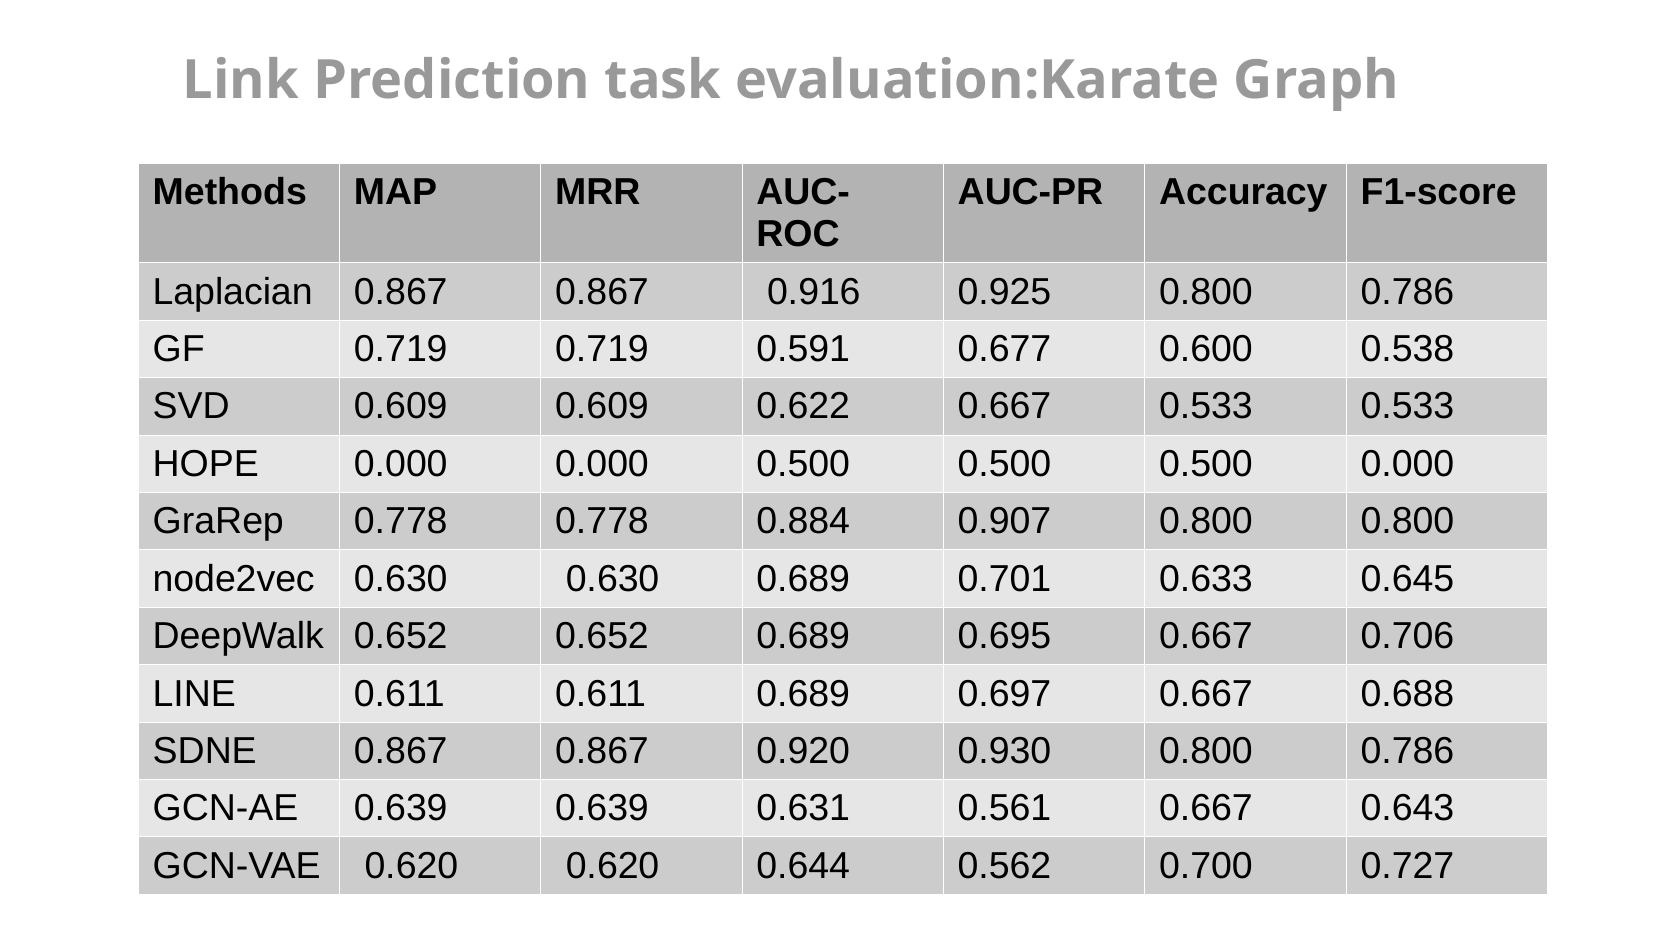

# Link Prediction task evaluation:Karate Graph
| Methods | MAP | MRR | AUC-ROC | AUC-PR | Accuracy | F1-score |
| --- | --- | --- | --- | --- | --- | --- |
| Laplacian | 0.867 | 0.867 | 0.916 | 0.925 | 0.800 | 0.786 |
| GF | 0.719 | 0.719 | 0.591 | 0.677 | 0.600 | 0.538 |
| SVD | 0.609 | 0.609 | 0.622 | 0.667 | 0.533 | 0.533 |
| HOPE | 0.000 | 0.000 | 0.500 | 0.500 | 0.500 | 0.000 |
| GraRep | 0.778 | 0.778 | 0.884 | 0.907 | 0.800 | 0.800 |
| node2vec | 0.630 | 0.630 | 0.689 | 0.701 | 0.633 | 0.645 |
| DeepWalk | 0.652 | 0.652 | 0.689 | 0.695 | 0.667 | 0.706 |
| LINE | 0.611 | 0.611 | 0.689 | 0.697 | 0.667 | 0.688 |
| SDNE | 0.867 | 0.867 | 0.920 | 0.930 | 0.800 | 0.786 |
| GCN-AE | 0.639 | 0.639 | 0.631 | 0.561 | 0.667 | 0.643 |
| GCN-VAE | 0.620 | 0.620 | 0.644 | 0.562 | 0.700 | 0.727 |